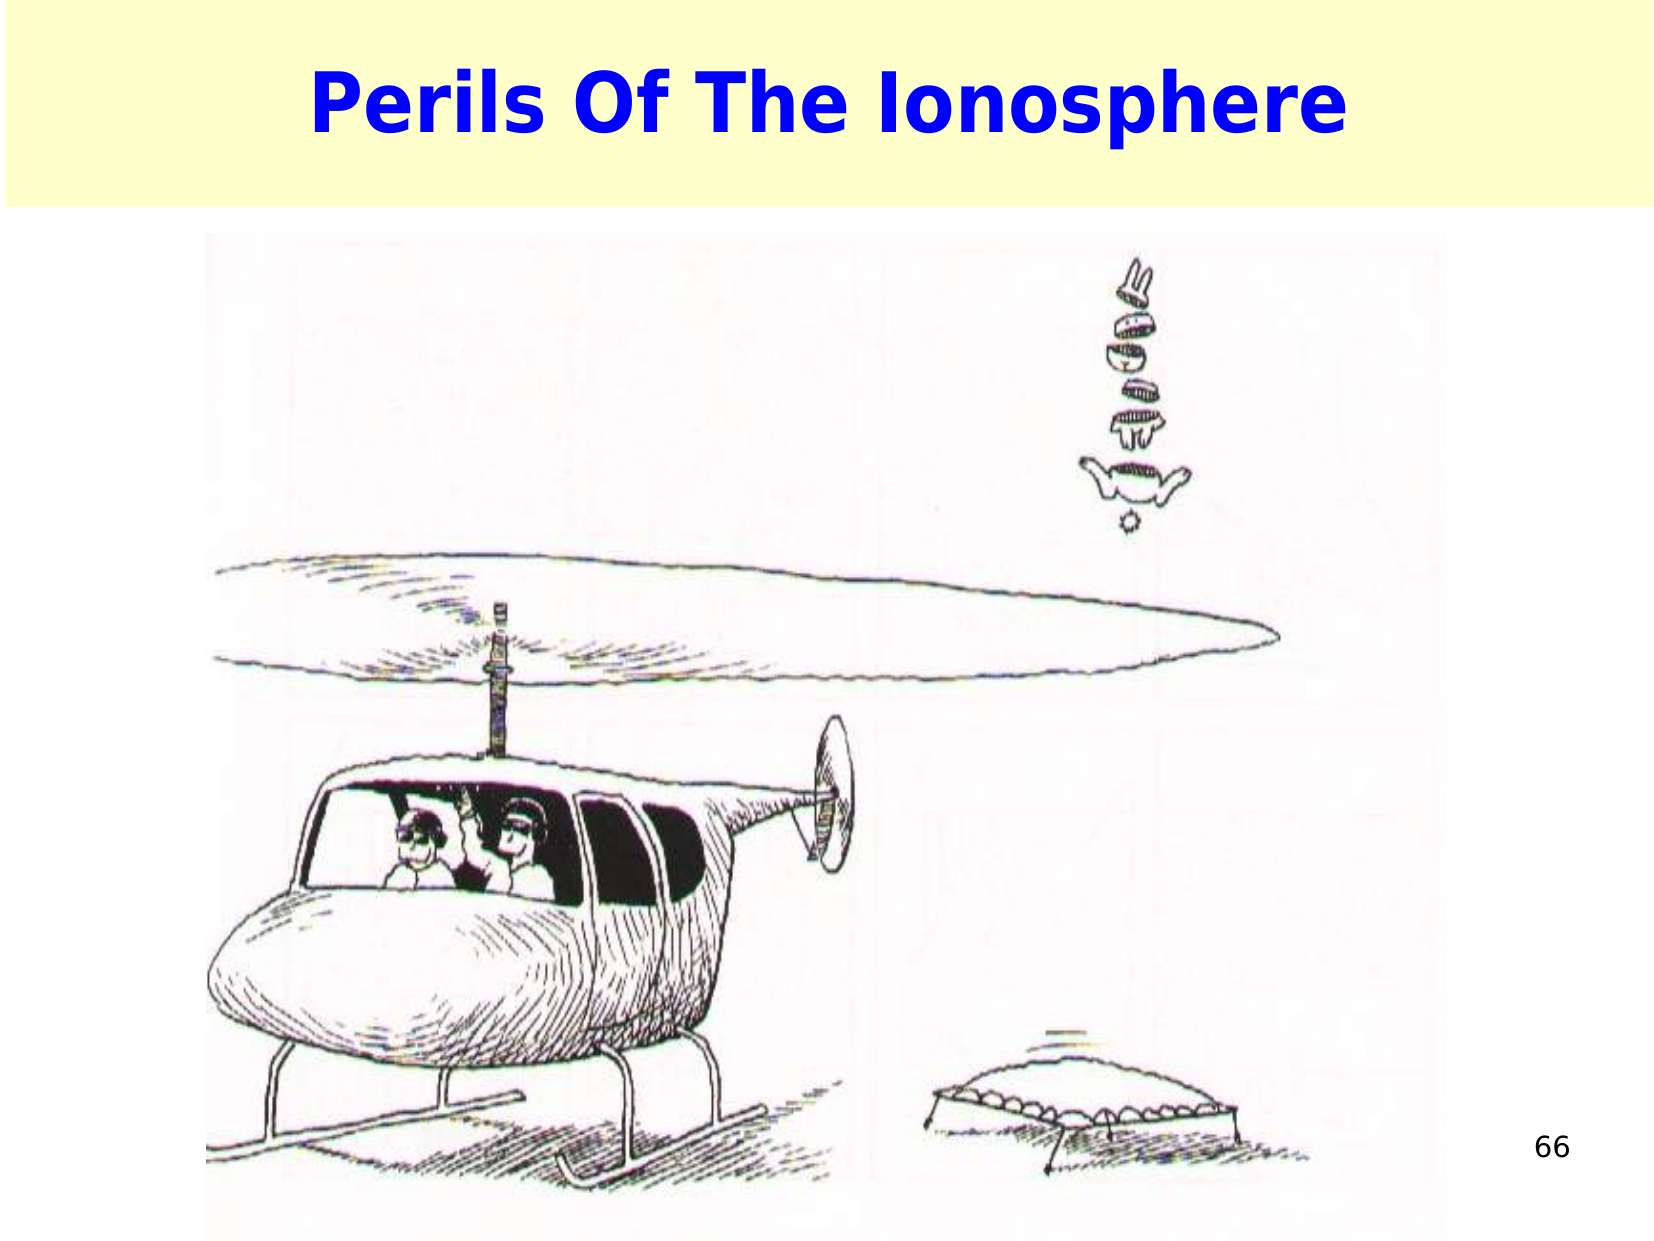

# Perils Of The Ionosphere
O. Smirnov - M.E. & MeqTrees - GLOW2010
66